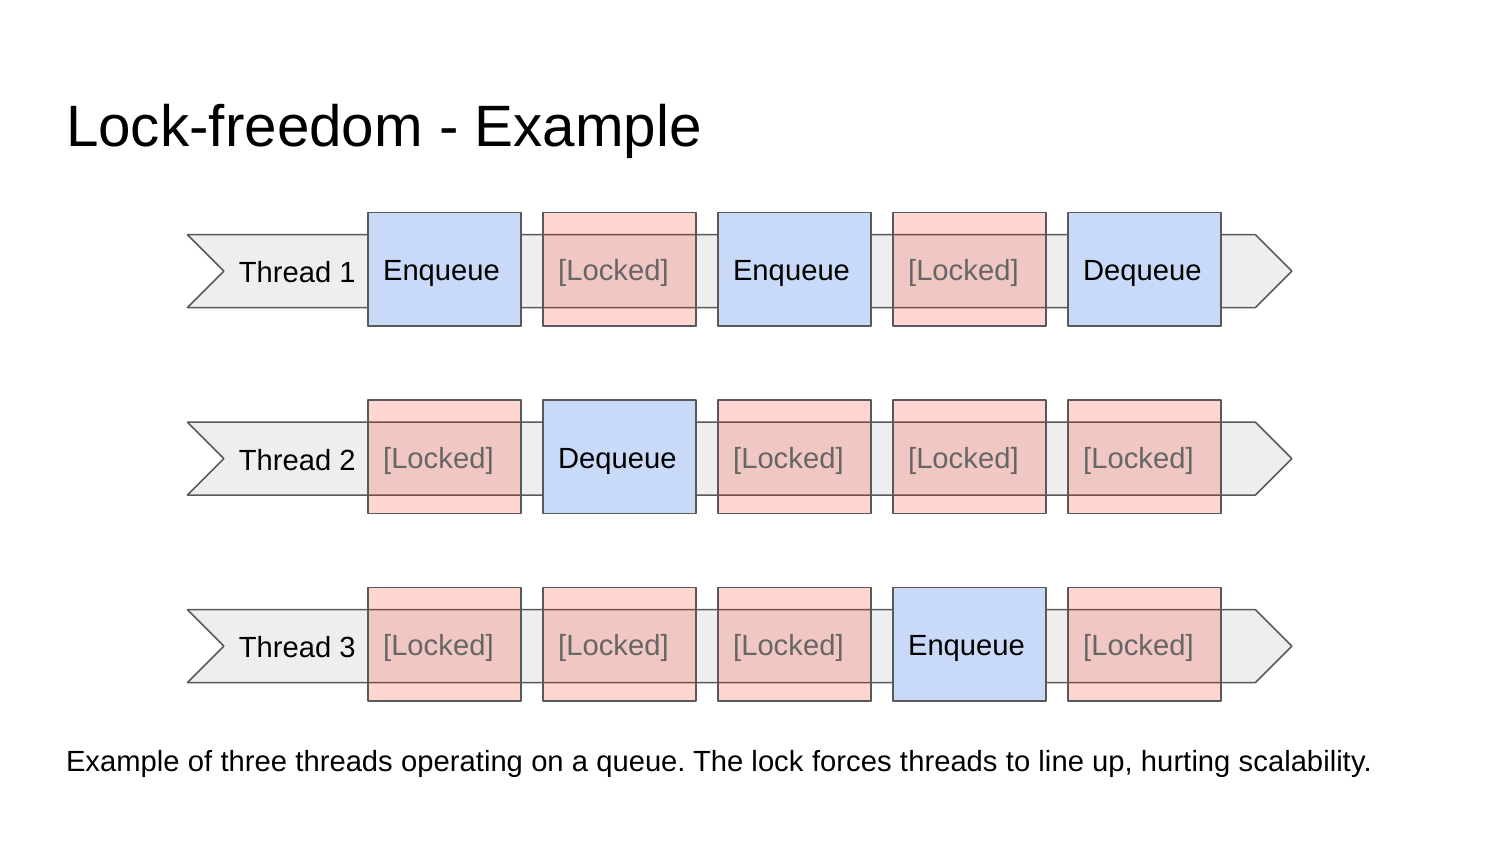

# Lock-freedom - Example
Enqueue
[Locked]
Enqueue
[Locked]
Dequeue
Thread 1
[Locked]
Dequeue
[Locked]
[Locked]
[Locked]
Thread 2
[Locked]
[Locked]
[Locked]
Enqueue
[Locked]
Thread 3
Example of three threads operating on a queue. The lock forces threads to line up, hurting scalability.